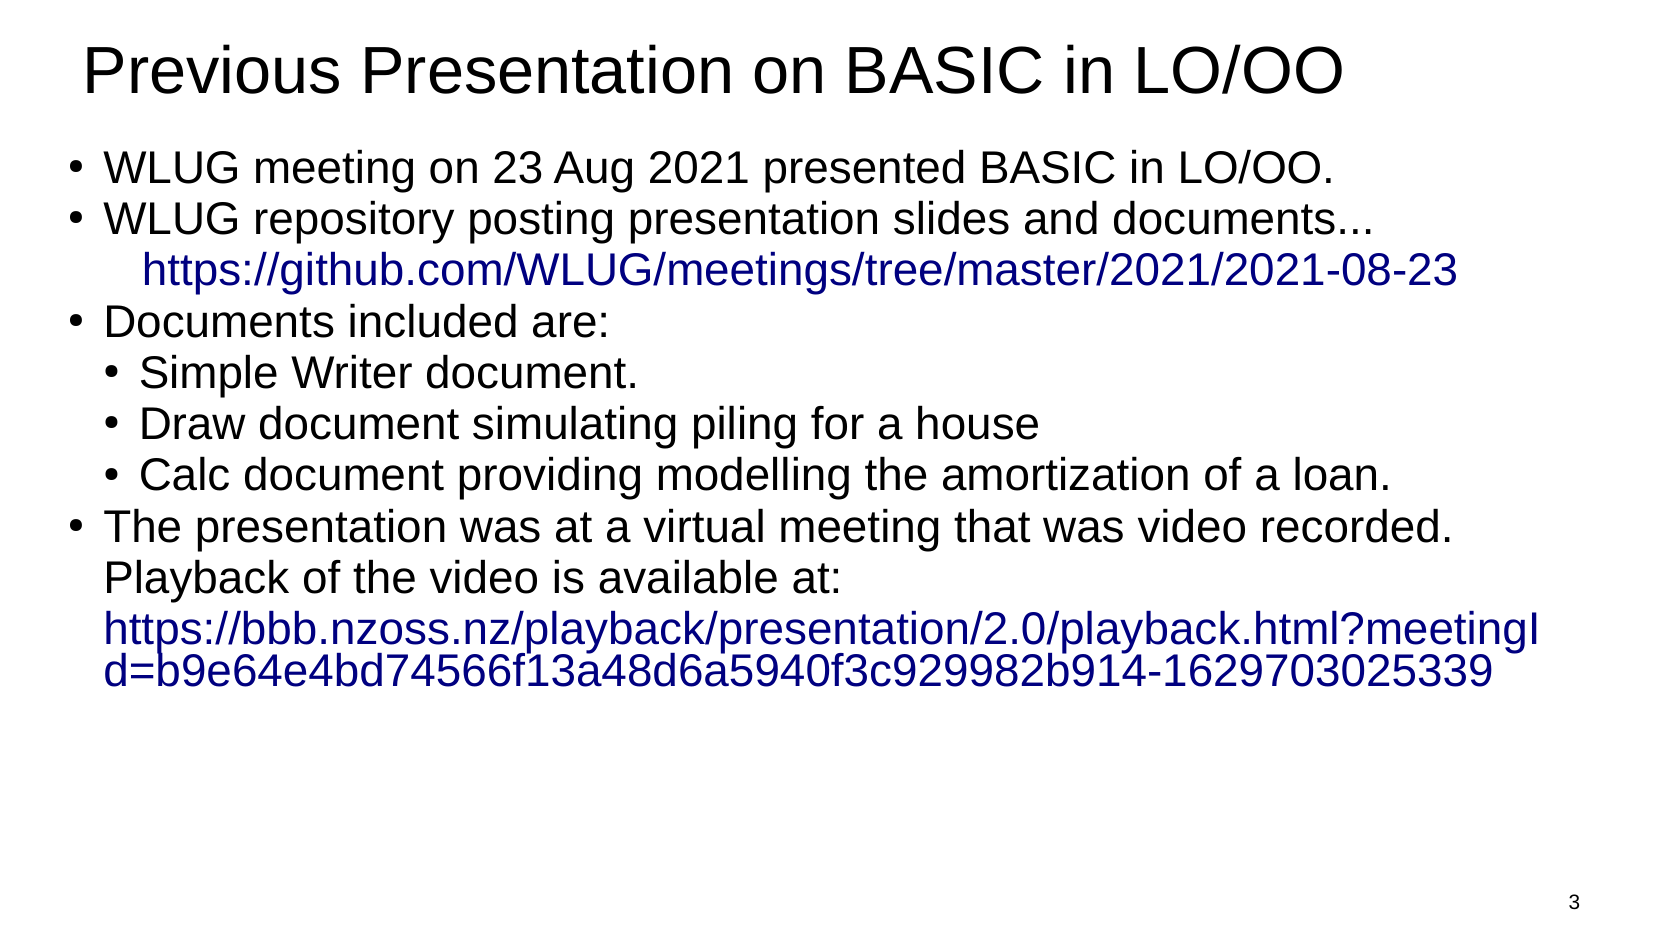

# Previous Presentation on BASIC in LO/OO
WLUG meeting on 23 Aug 2021 presented BASIC in LO/OO.
WLUG repository posting presentation slides and documents...
	https://github.com/WLUG/meetings/tree/master/2021/2021-08-23
Documents included are:
Simple Writer document.
Draw document simulating piling for a house
Calc document providing modelling the amortization of a loan.
The presentation was at a virtual meeting that was video recorded. Playback of the video is available at: https://bbb.nzoss.nz/playback/presentation/2.0/playback.html?meetingId=b9e64e4bd74566f13a48d6a5940f3c929982b914-1629703025339